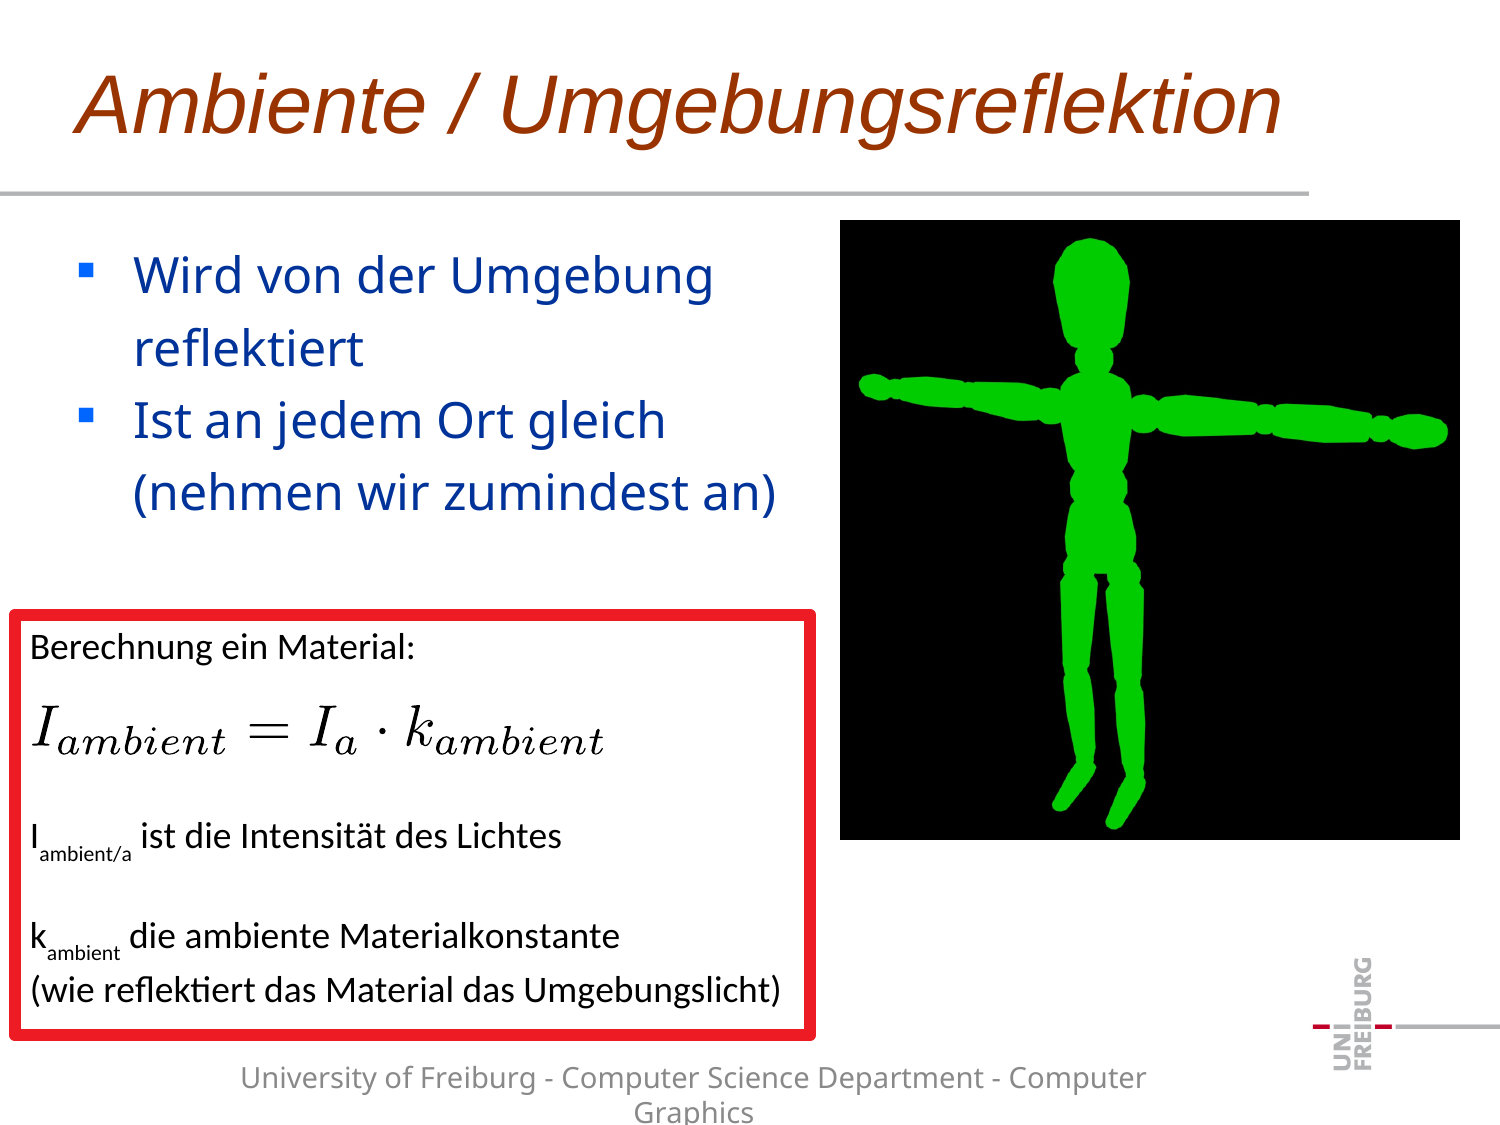

# Ambiente / Umgebungsreflektion
Wird von der Umgebung
reflektiert
Ist an jedem Ort gleich
(nehmen wir zumindest an)
Berechnung ein Material:
Iambient/a ist die Intensität des Lichtes
kambient die ambiente Materialkonstante
(wie reflektiert das Material das Umgebungslicht)
9